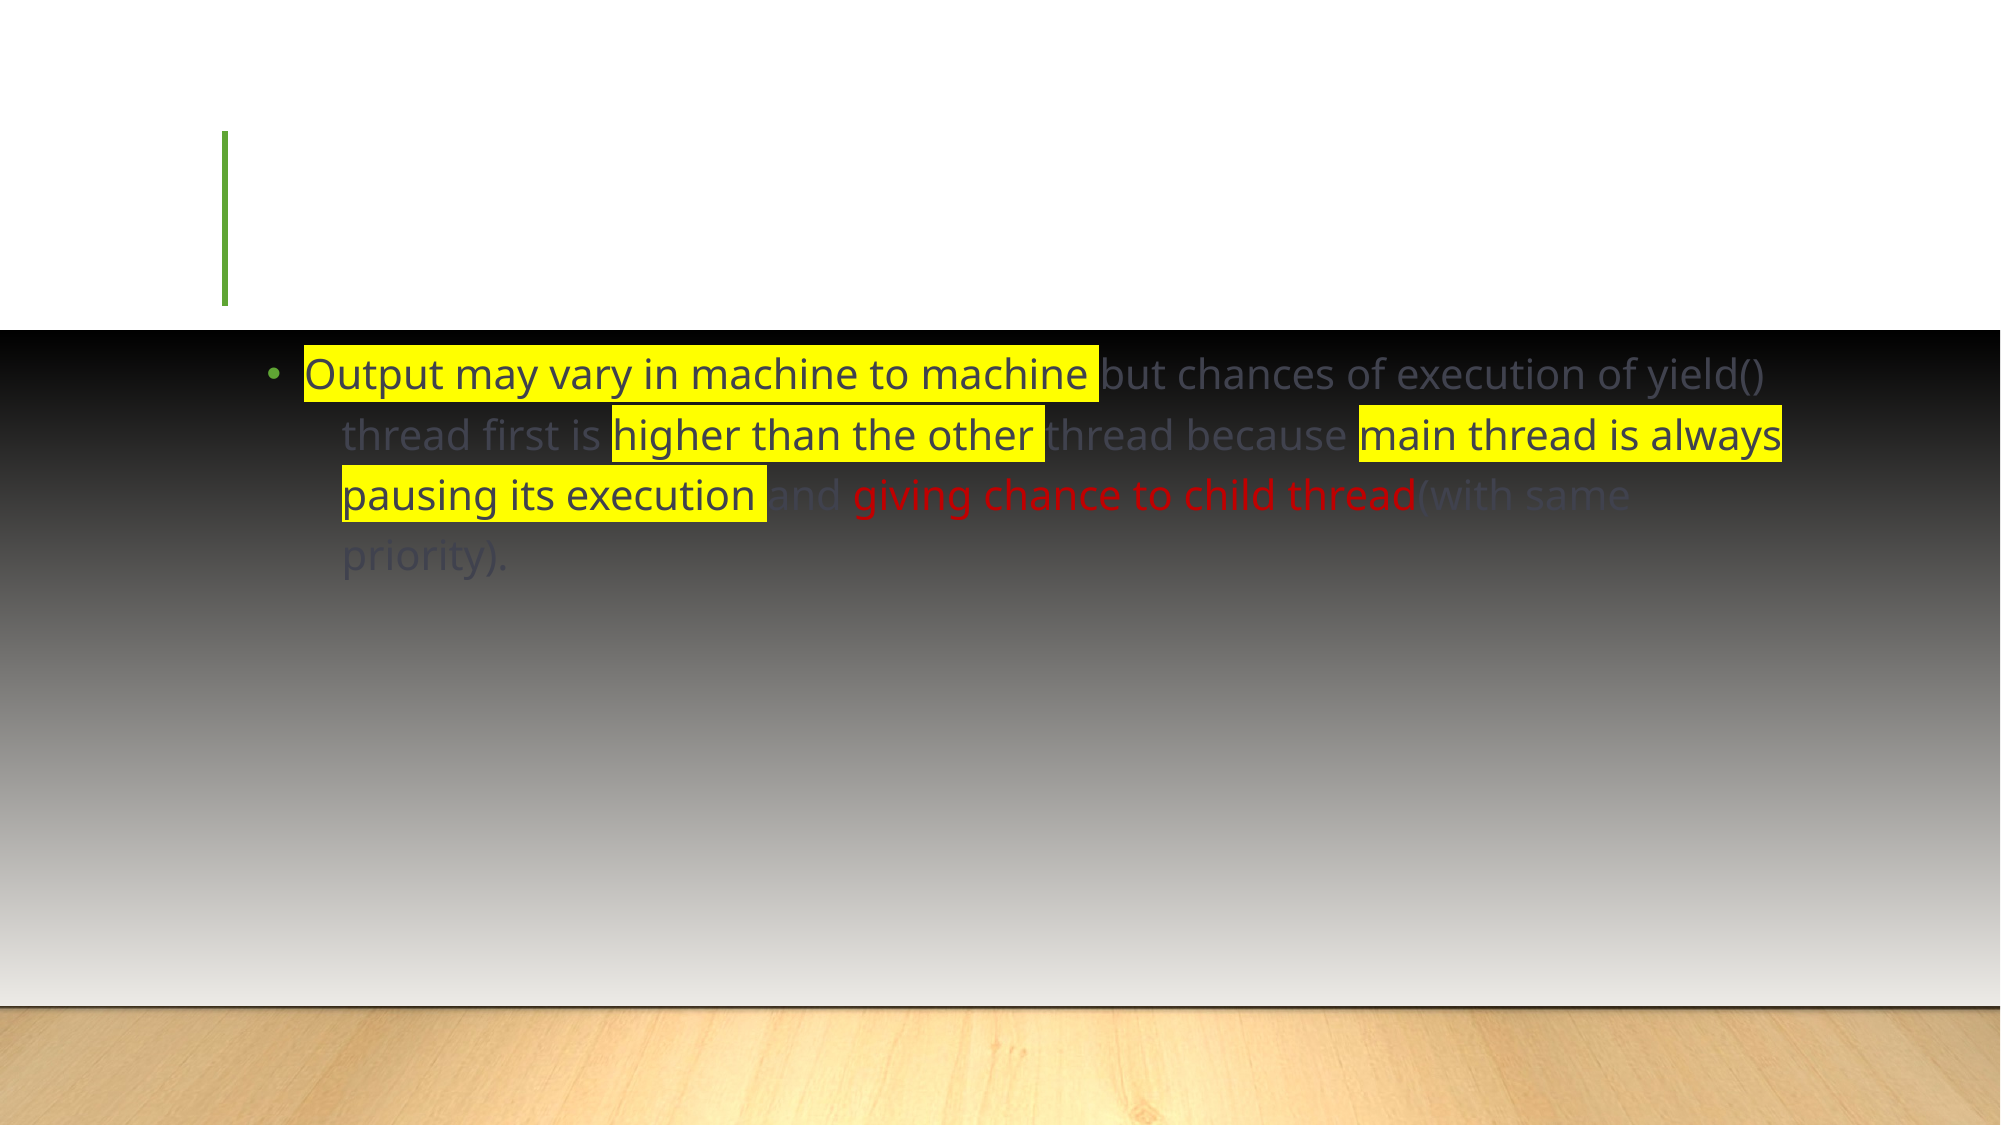

# Output may vary in machine to machine but chances of execution of yield() thread first is higher than the other thread because main thread is always pausing its execution and giving chance to child thread(with same priority).